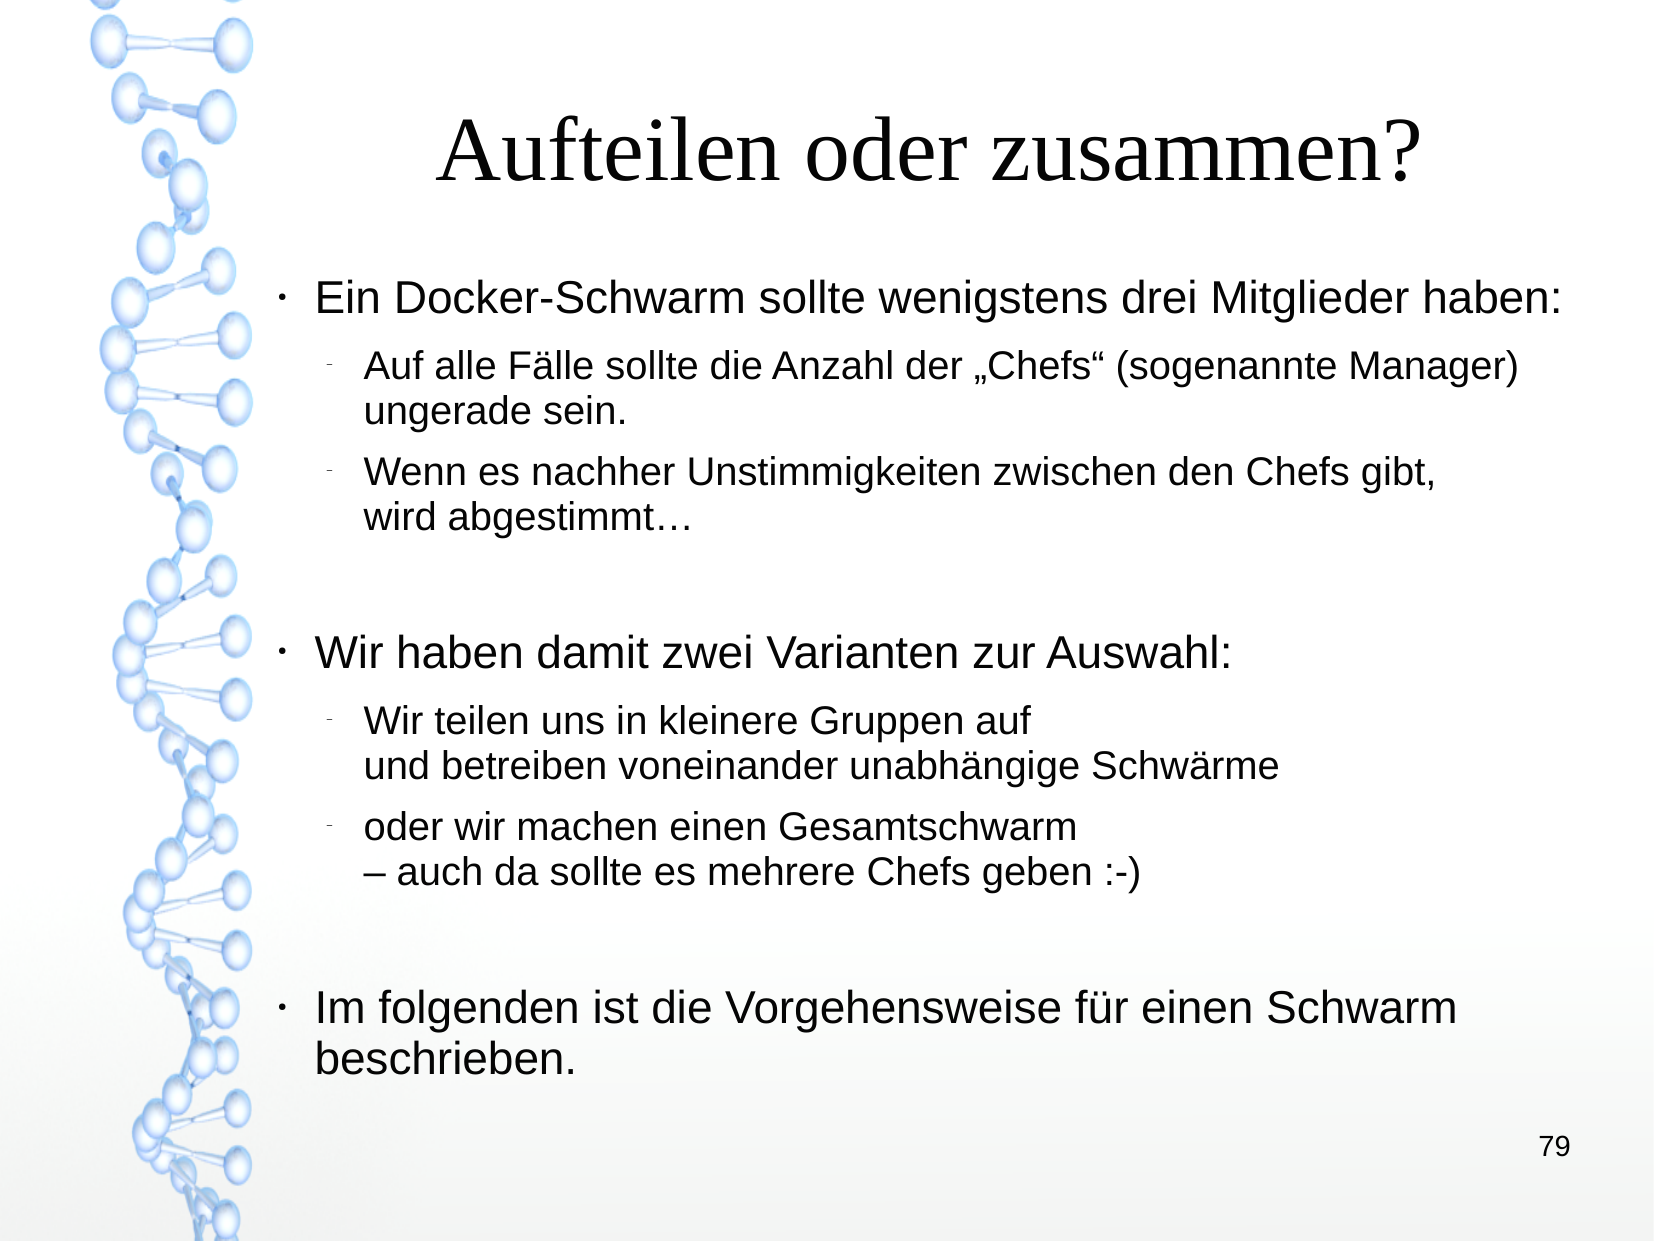

# Aufteilen oder zusammen?
Ein Docker-Schwarm sollte wenigstens drei Mitglieder haben:
Auf alle Fälle sollte die Anzahl der „Chefs“ (sogenannte Manager) ungerade sein.
Wenn es nachher Unstimmigkeiten zwischen den Chefs gibt,
wird abgestimmt…
Wir haben damit zwei Varianten zur Auswahl:
Wir teilen uns in kleinere Gruppen auf
und betreiben voneinander unabhängige Schwärme
oder wir machen einen Gesamtschwarm
– auch da sollte es mehrere Chefs geben :-)
Im folgenden ist die Vorgehensweise für einen Schwarm beschrieben.
79